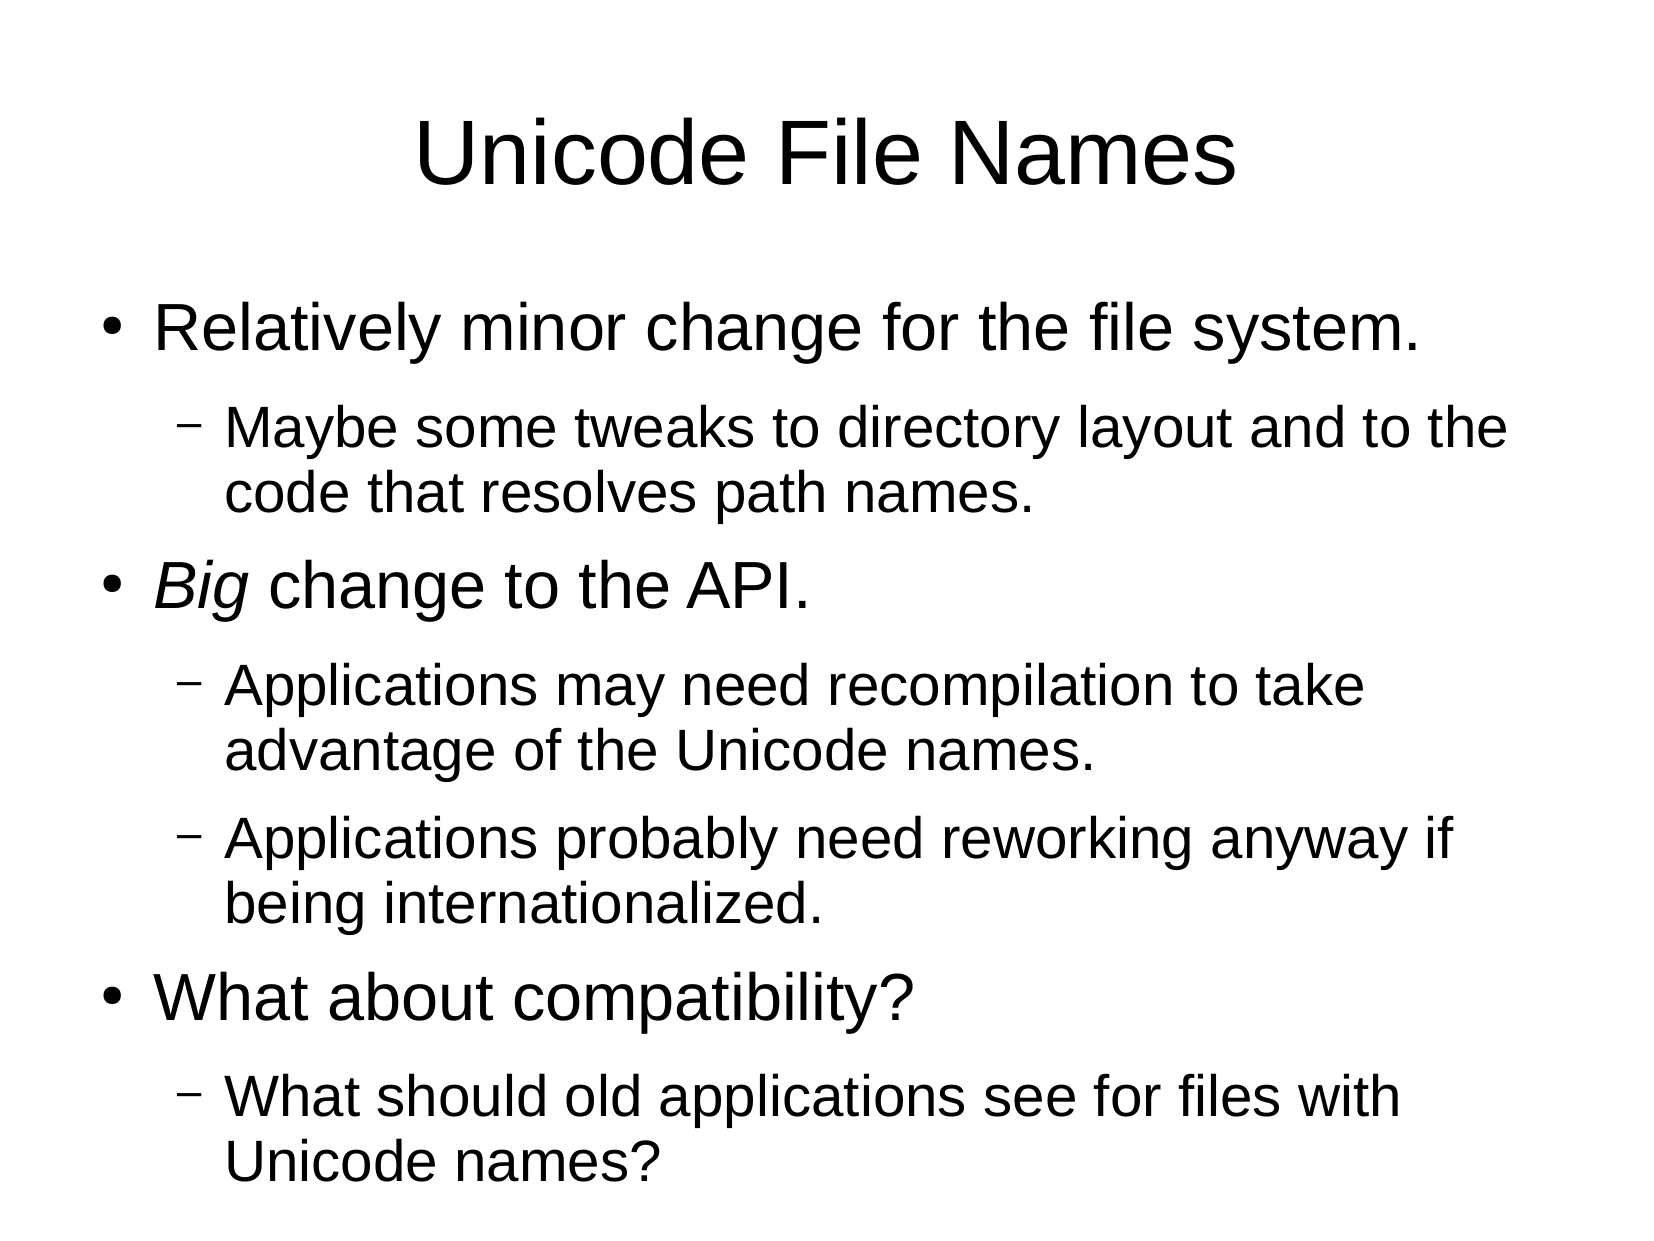

# Unicode File Names
Relatively minor change for the file system.
Maybe some tweaks to directory layout and to the code that resolves path names.
Big change to the API.
Applications may need recompilation to take advantage of the Unicode names.
Applications probably need reworking anyway if being internationalized.
What about compatibility?
What should old applications see for files with Unicode names?